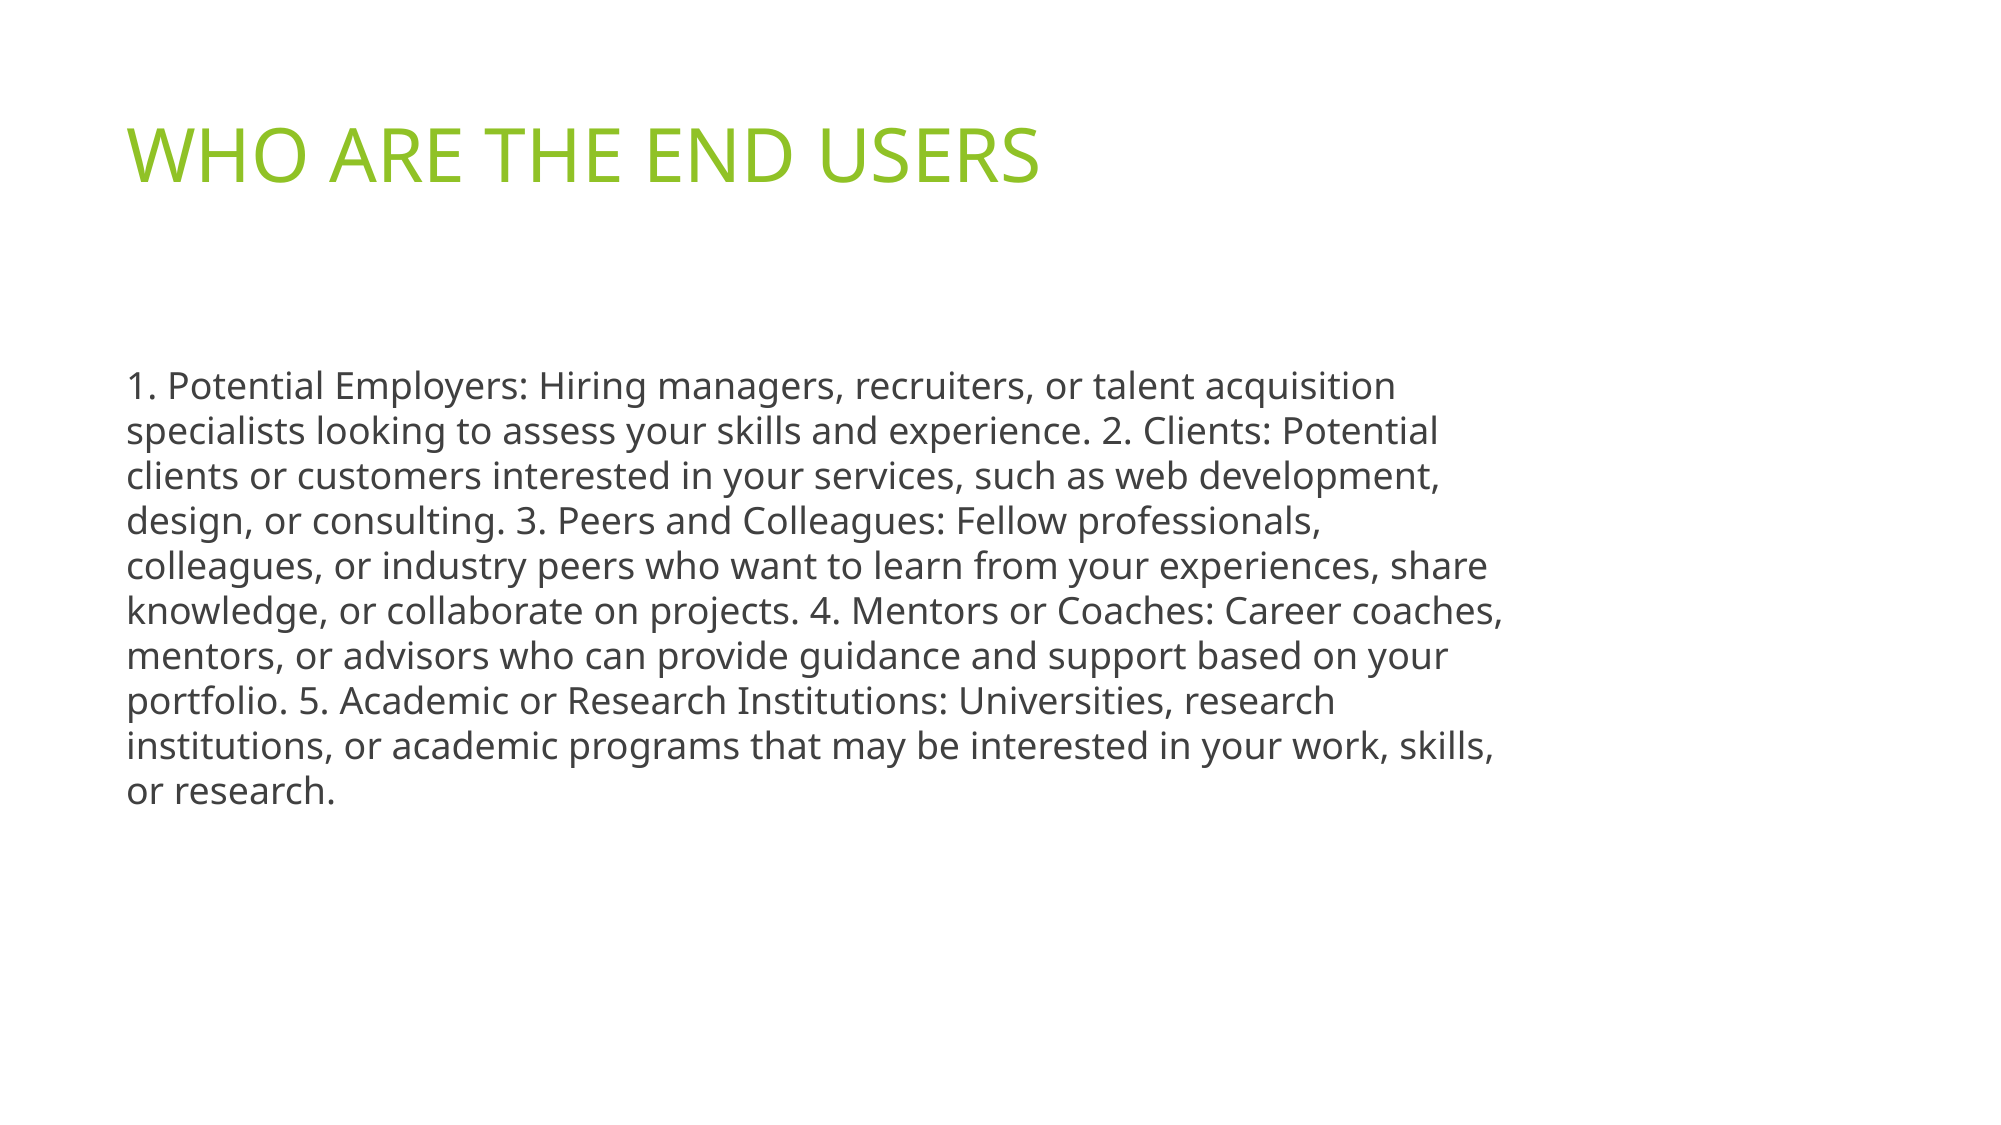

# WHO ARE THE END USERS
1. Potential Employers: Hiring managers, recruiters, or talent acquisition specialists looking to assess your skills and experience. 2. Clients: Potential clients or customers interested in your services, such as web development, design, or consulting. 3. Peers and Colleagues: Fellow professionals, colleagues, or industry peers who want to learn from your experiences, share knowledge, or collaborate on projects. 4. Mentors or Coaches: Career coaches, mentors, or advisors who can provide guidance and support based on your portfolio. 5. Academic or Research Institutions: Universities, research institutions, or academic programs that may be interested in your work, skills, or research.